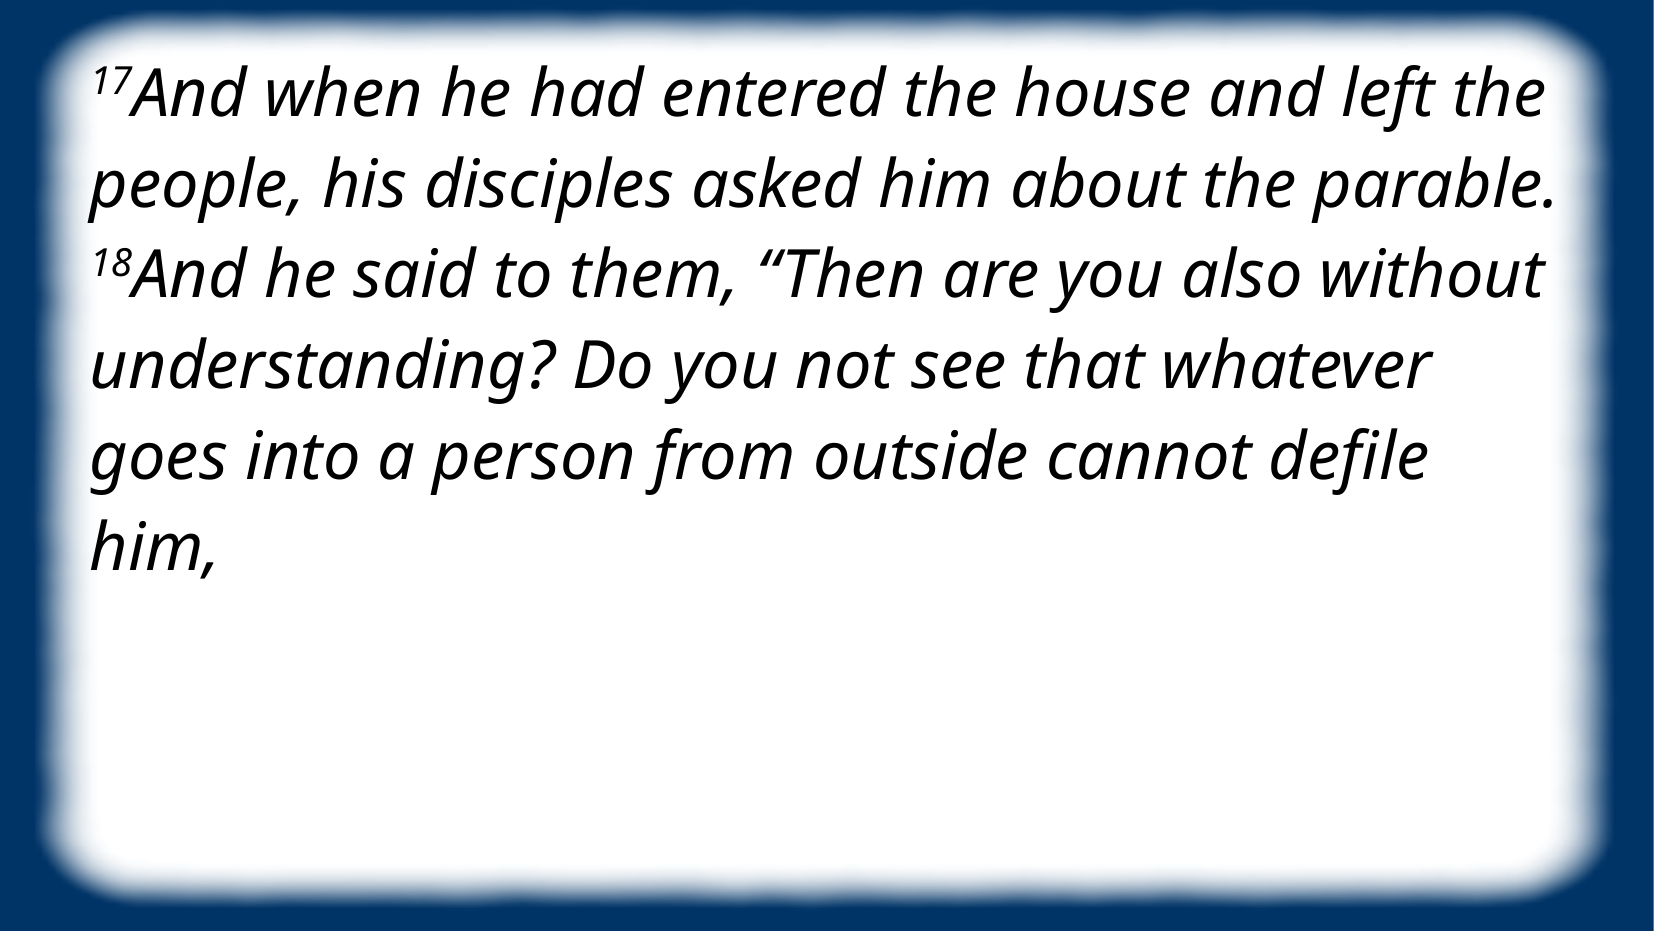

17And when he had entered the house and left the people, his disciples asked him about the parable. 18And he said to them, “Then are you also without understanding? Do you not see that whatever goes into a person from outside cannot defile him,